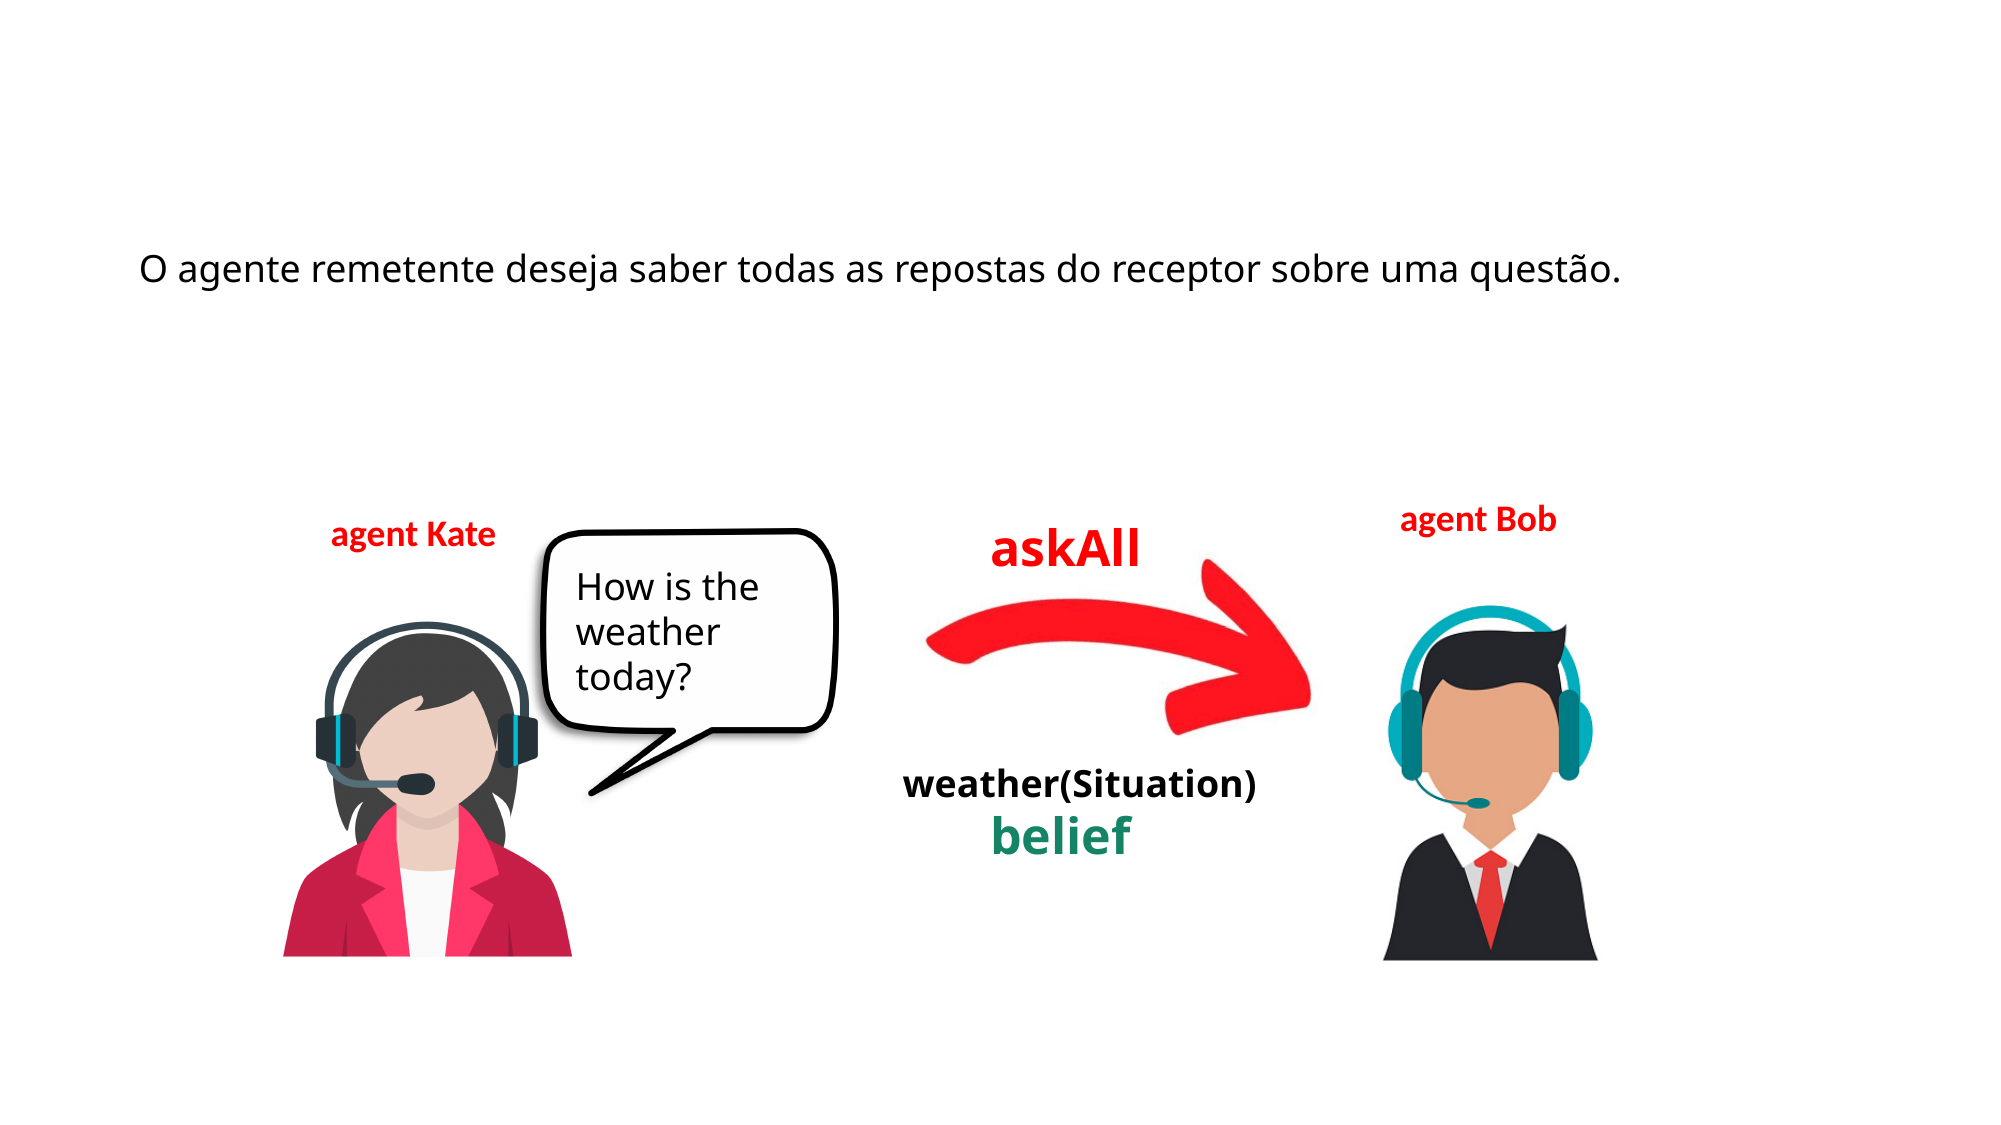

Illocutionary Forces: askAll
O agente remetente deseja saber todas as repostas do receptor sobre uma questão.
agent Bob
agent Kate
askAll
How is the weather today?
weather(Situation)
belief